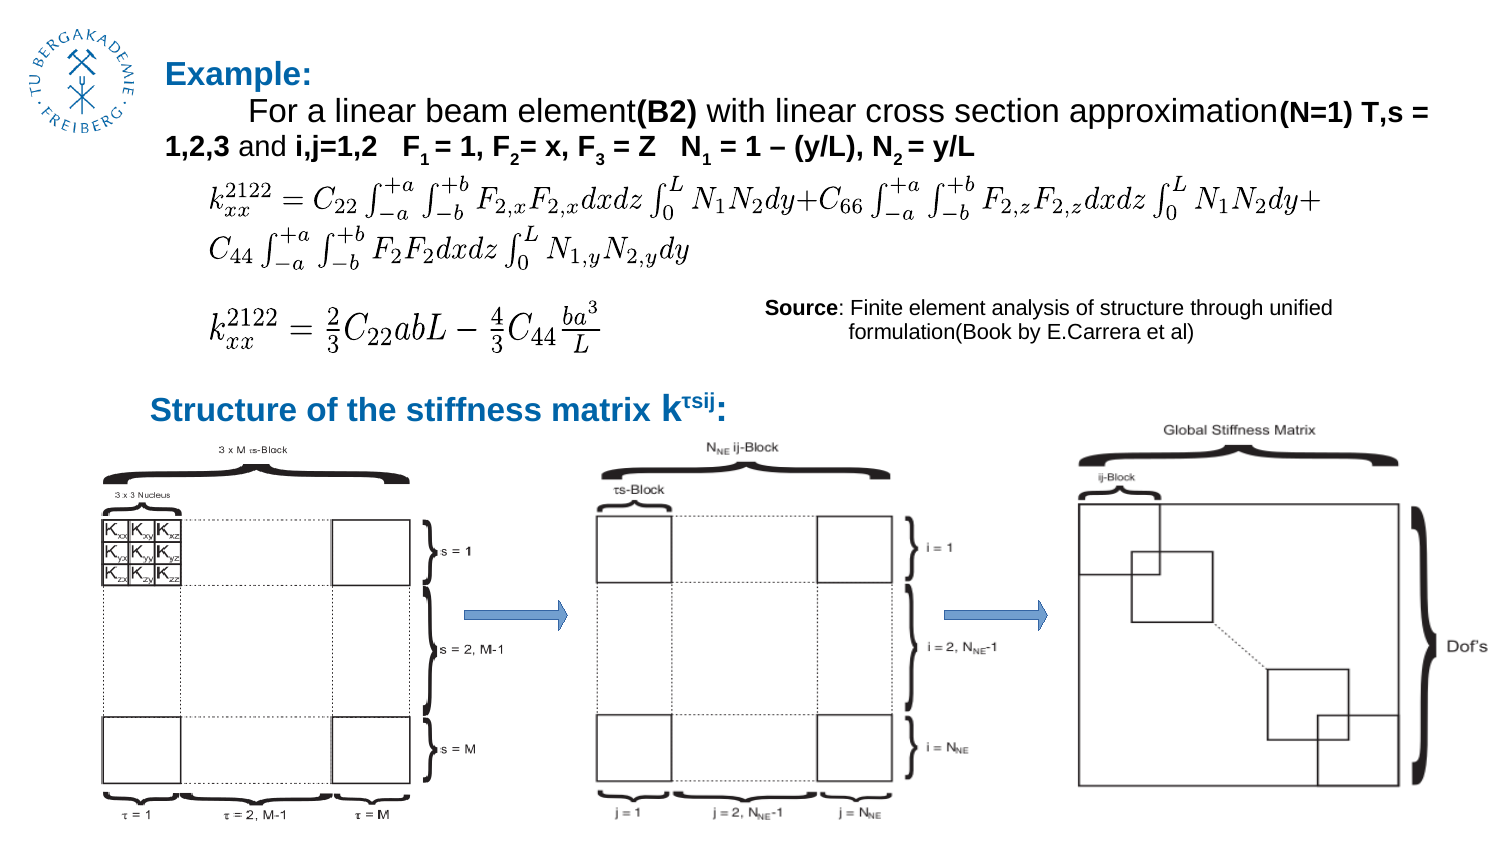

Example:
 For a linear beam element(B2) with linear cross section approximation(N=1) T,s = 1,2,3 and i,j=1,2 F1 = 1, F2= x, F3 = Z N1 = 1 – (y/L), N2 = y/L
Source: Finite element analysis of structure through unified formulation(Book by E.Carrera et al)
Structure of the stiffness matrix kτsij: